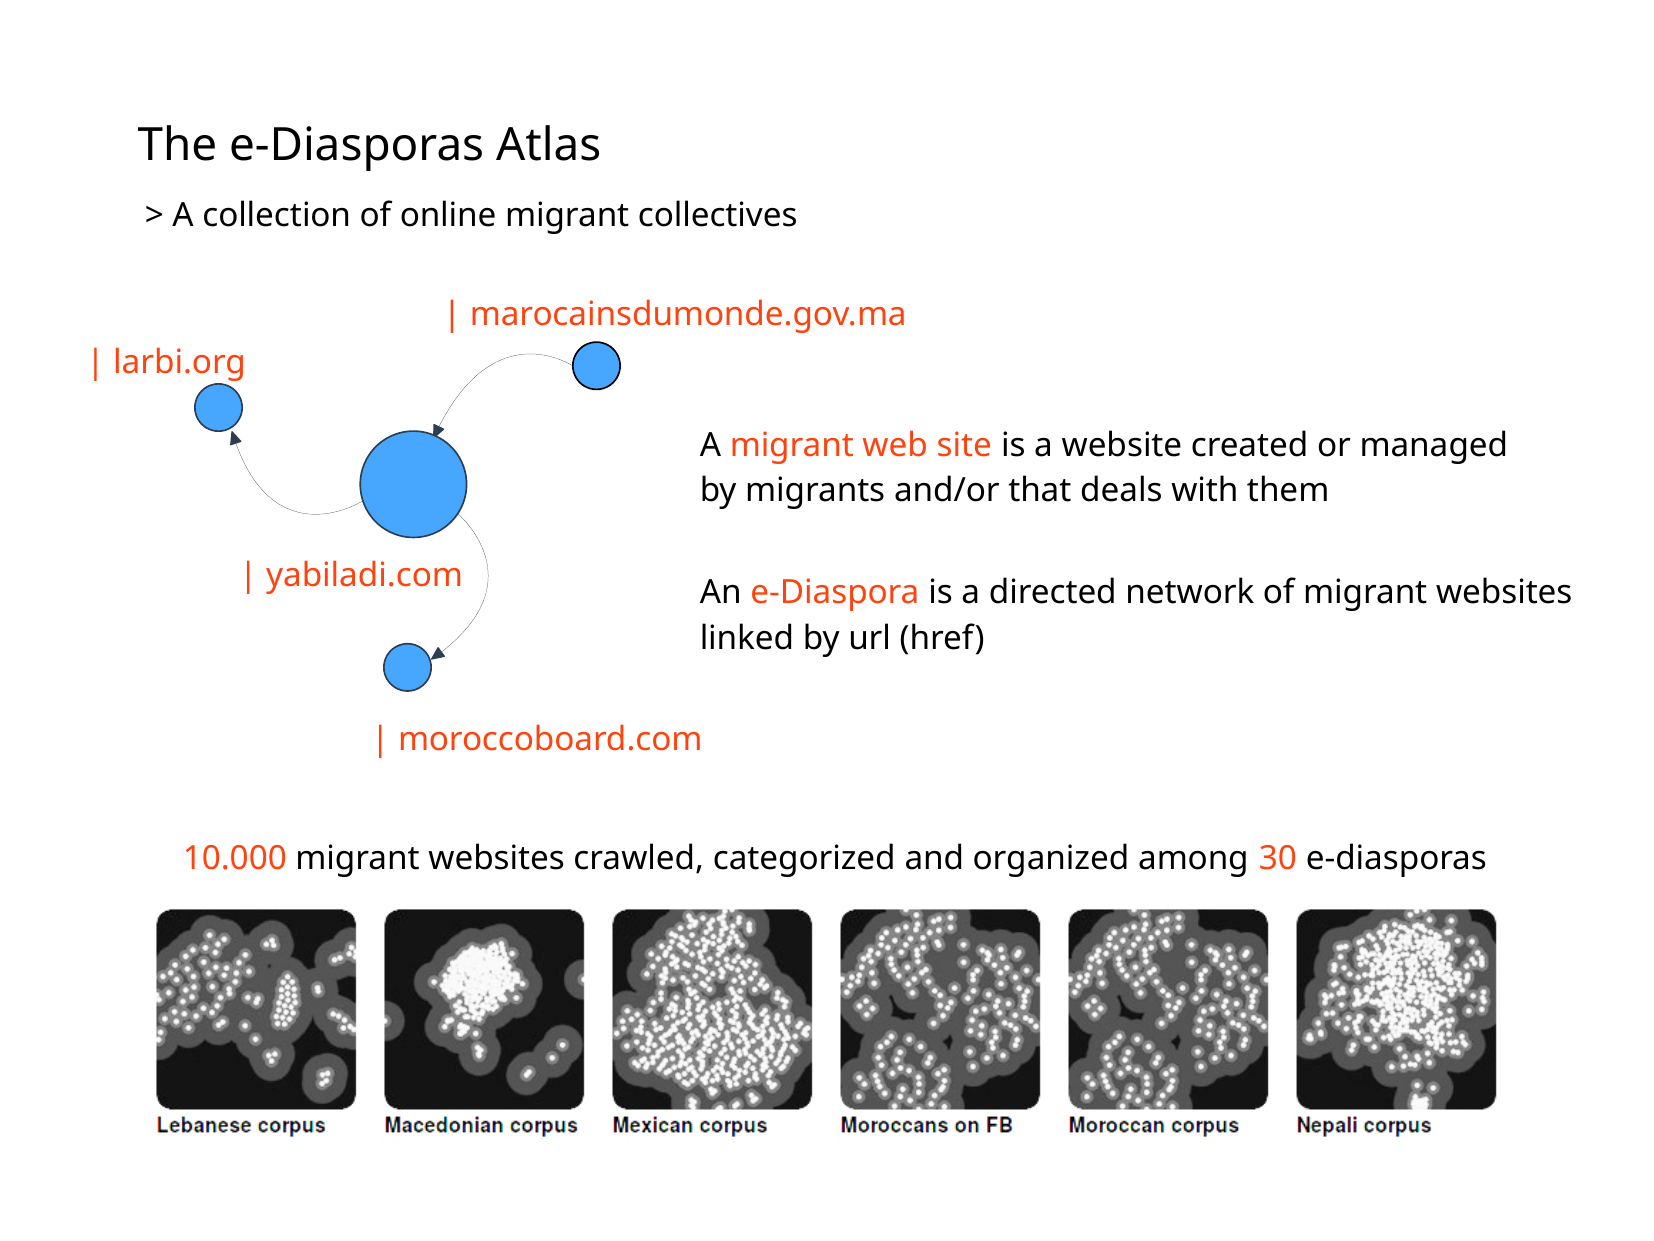

The e-Diasporas Atlas
> A collection of online migrant collectives
| marocainsdumonde.gov.ma
| larbi.org
A migrant web site is a website created or managed
by migrants and/or that deals with them
| yabiladi.com
An e-Diaspora is a directed network of migrant websites
linked by url (href)
| moroccoboard.com
10.000 migrant websites crawled, categorized and organized among 30 e-diasporas